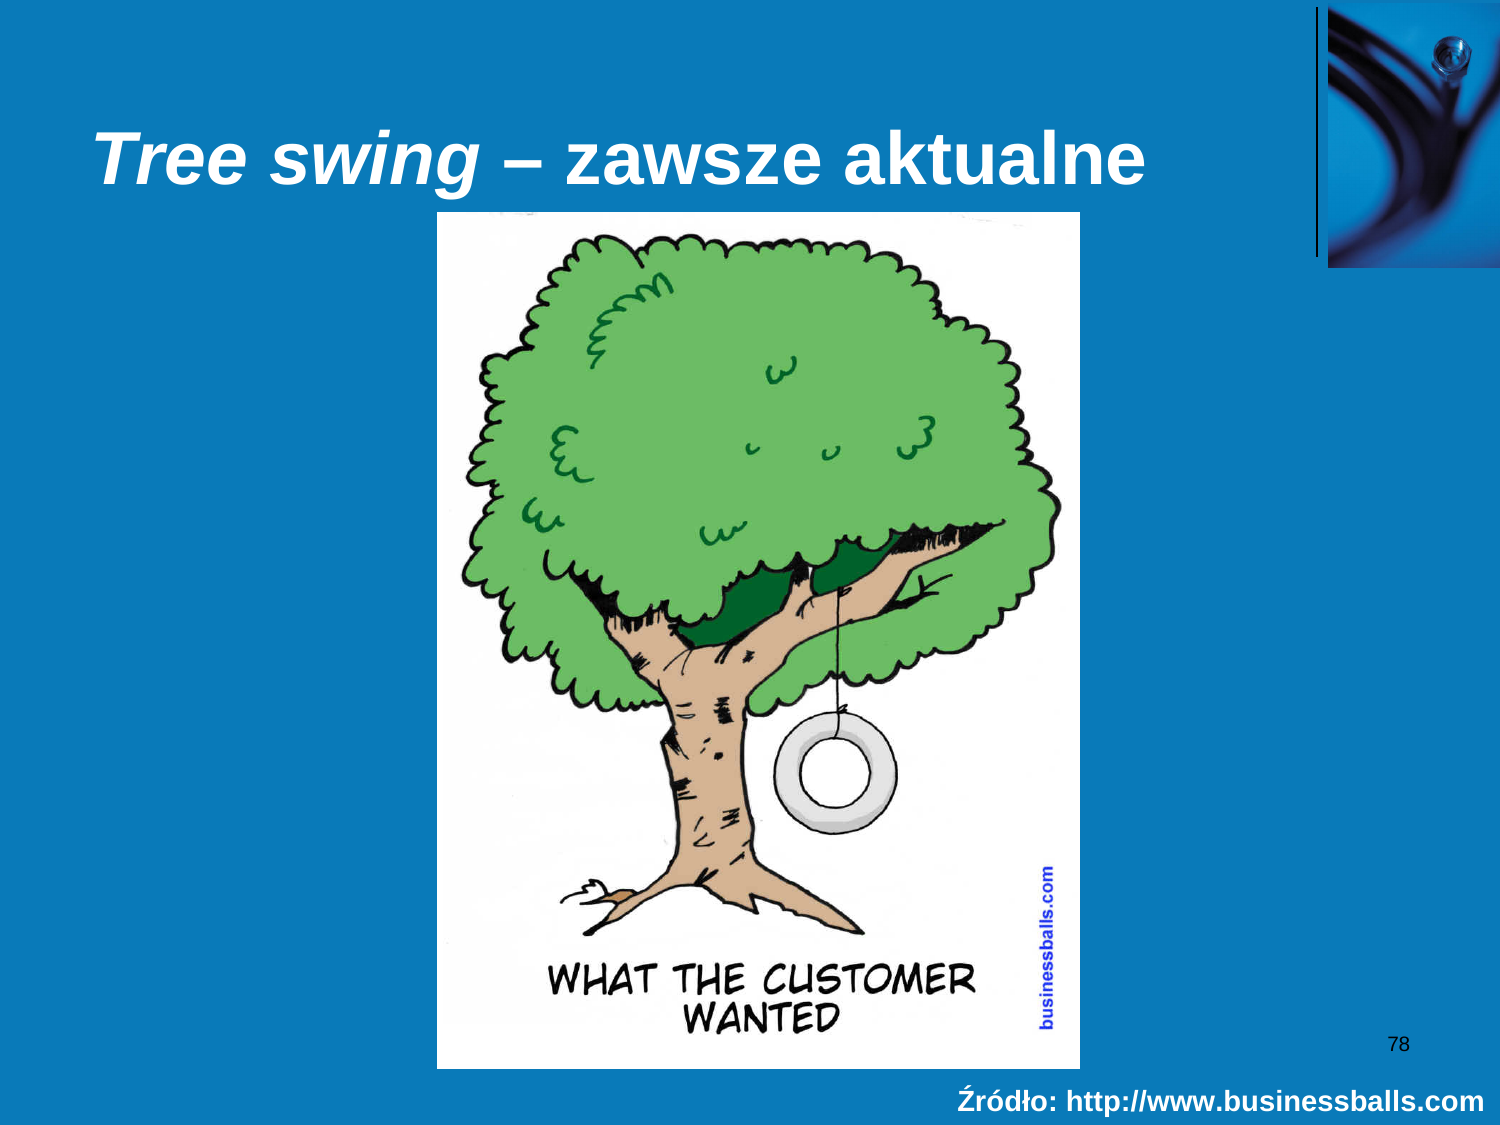

# Tree swing – zawsze aktualne
78
Źródło: http://www.businessballs.com